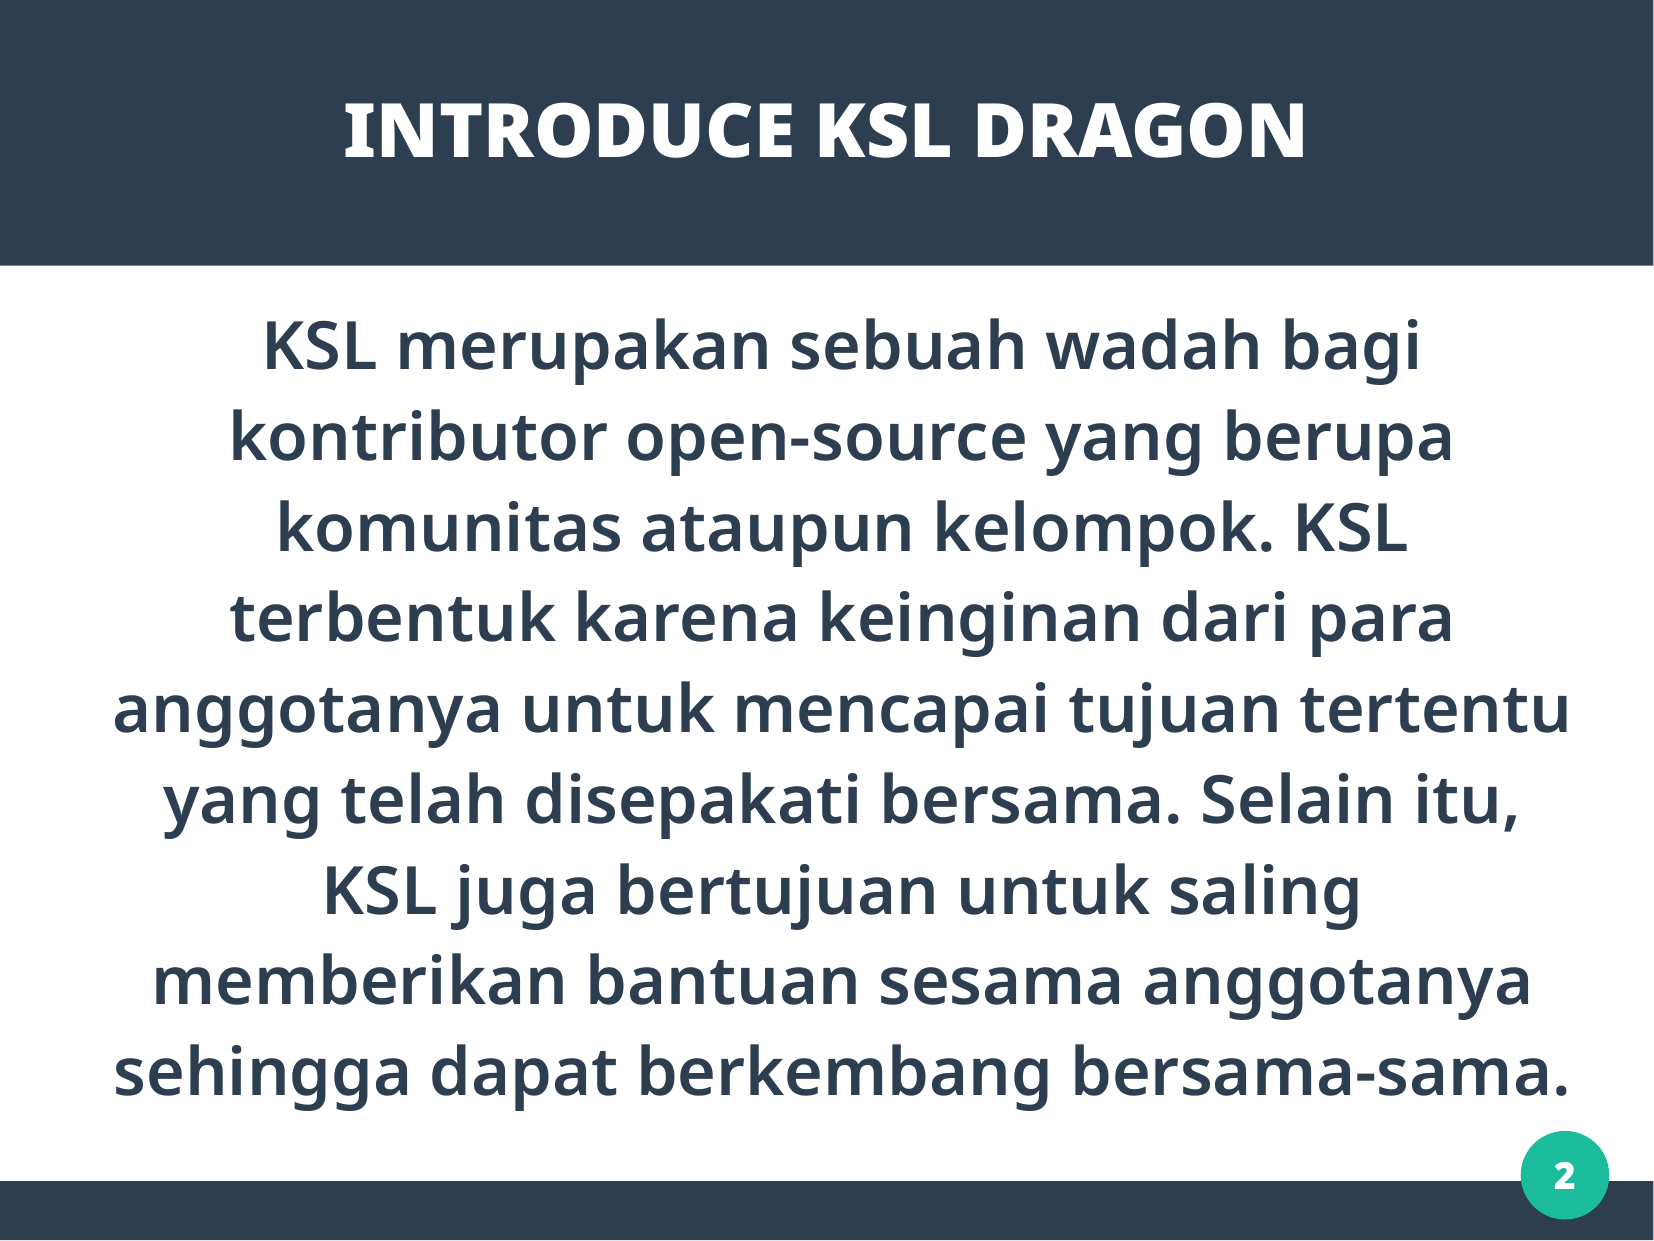

# INTRODUCE KSL DRAGON
KSL merupakan sebuah wadah bagi kontributor open-source yang berupa komunitas ataupun kelompok. KSL terbentuk karena keinginan dari para anggotanya untuk mencapai tujuan tertentu yang telah disepakati bersama. Selain itu, KSL juga bertujuan untuk saling memberikan bantuan sesama anggotanya sehingga dapat berkembang bersama-sama.
2